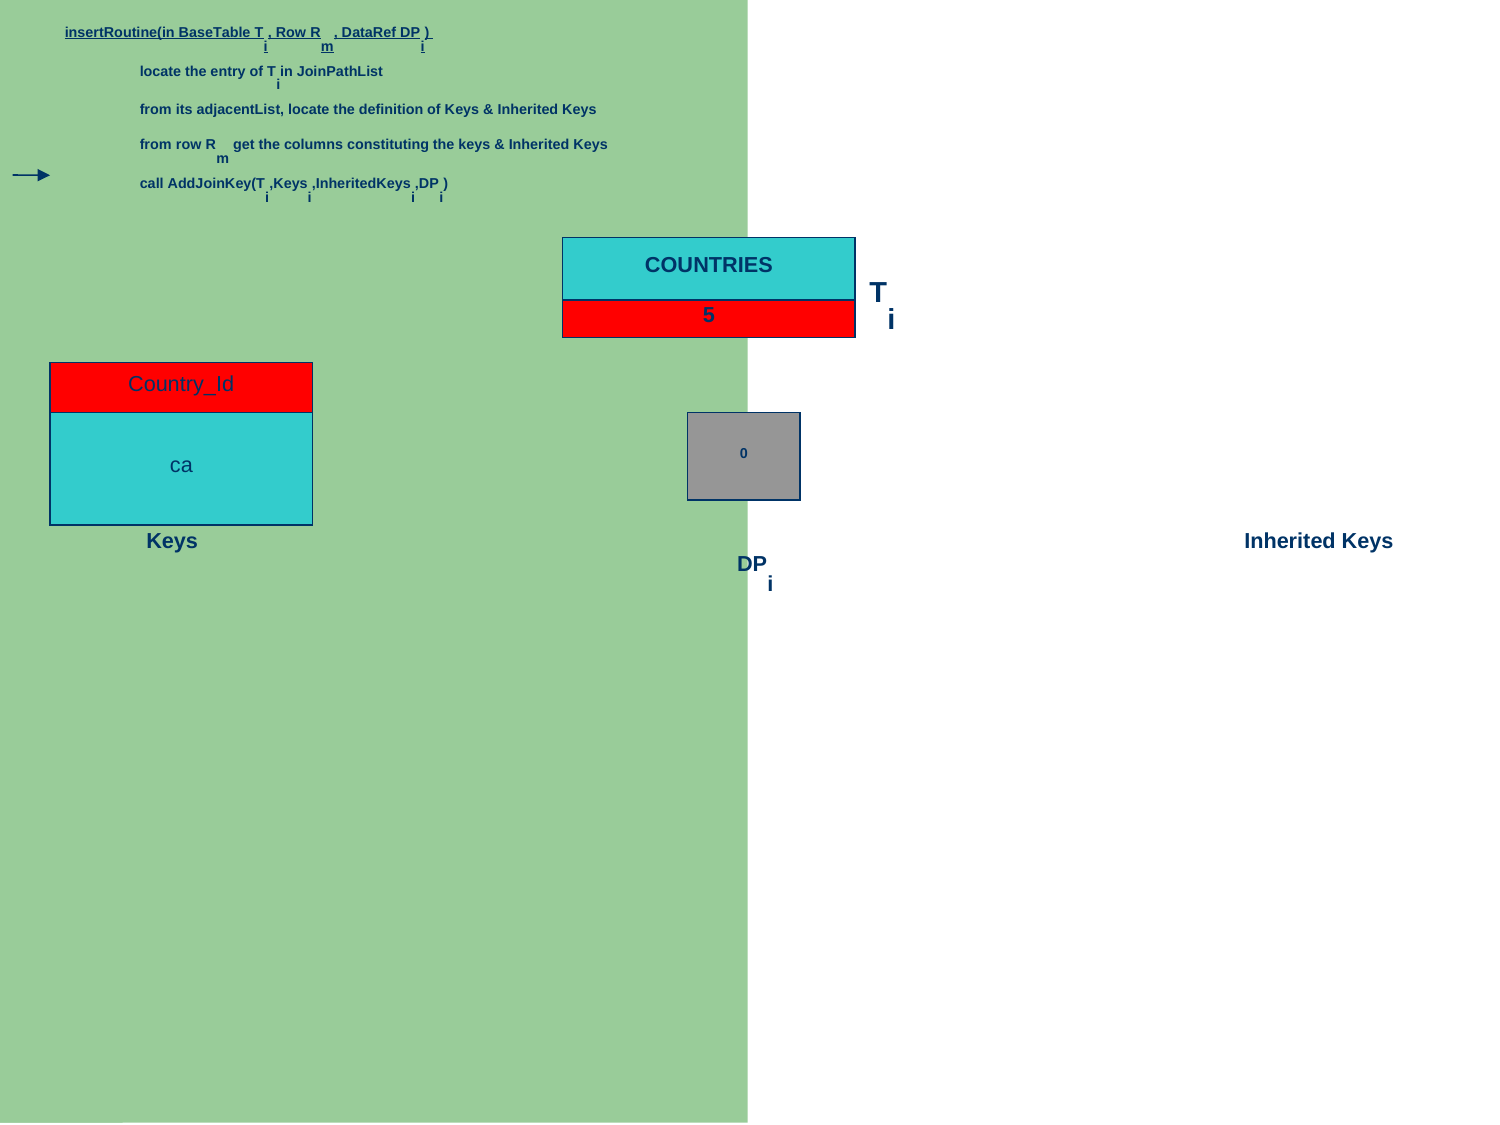

insertRoutine(in BaseTable Ti, Row Rm, DataRef DPi)
locate the entry of Tiin JoinPathList
from its adjacentList, locate the definition of Keys & Inherited Keys
from row Rm get the columns constituting the keys & Inherited Keys
call AddJoinKey(Ti,Keysi,InheritedKeysi,DPi)
COUNTRIES
Ti
5
Country_Id
ca
0
Keys
Inherited Keys
DPi